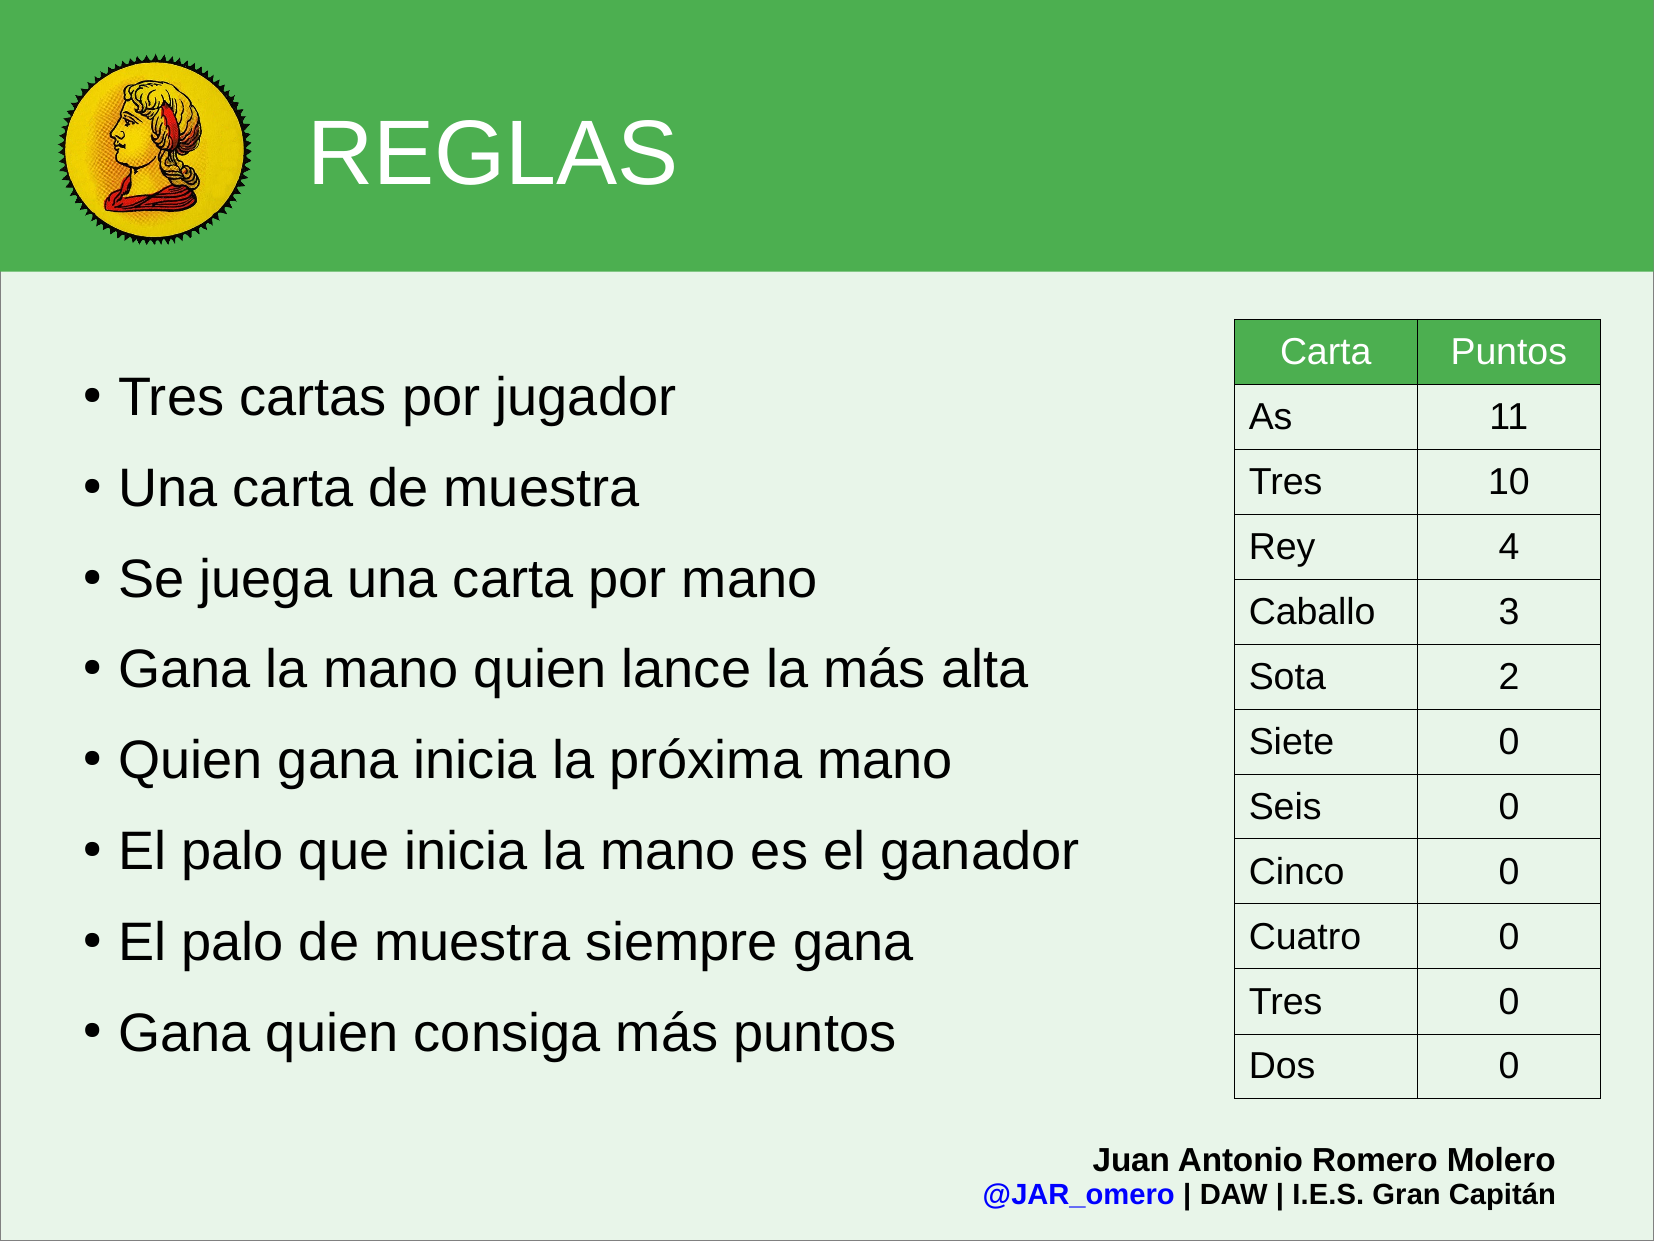

# REGLAS
Tres cartas por jugador
Una carta de muestra
Se juega una carta por mano
Gana la mano quien lance la más alta
Quien gana inicia la próxima mano
El palo que inicia la mano es el ganador
El palo de muestra siempre gana
Gana quien consiga más puntos
| Carta | Puntos |
| --- | --- |
| As | 11 |
| Tres | 10 |
| Rey | 4 |
| Caballo | 3 |
| Sota | 2 |
| Siete | 0 |
| Seis | 0 |
| Cinco | 0 |
| Cuatro | 0 |
| Tres | 0 |
| Dos | 0 |
Juan Antonio Romero Molero
@JAR_omero | DAW | I.E.S. Gran Capitán